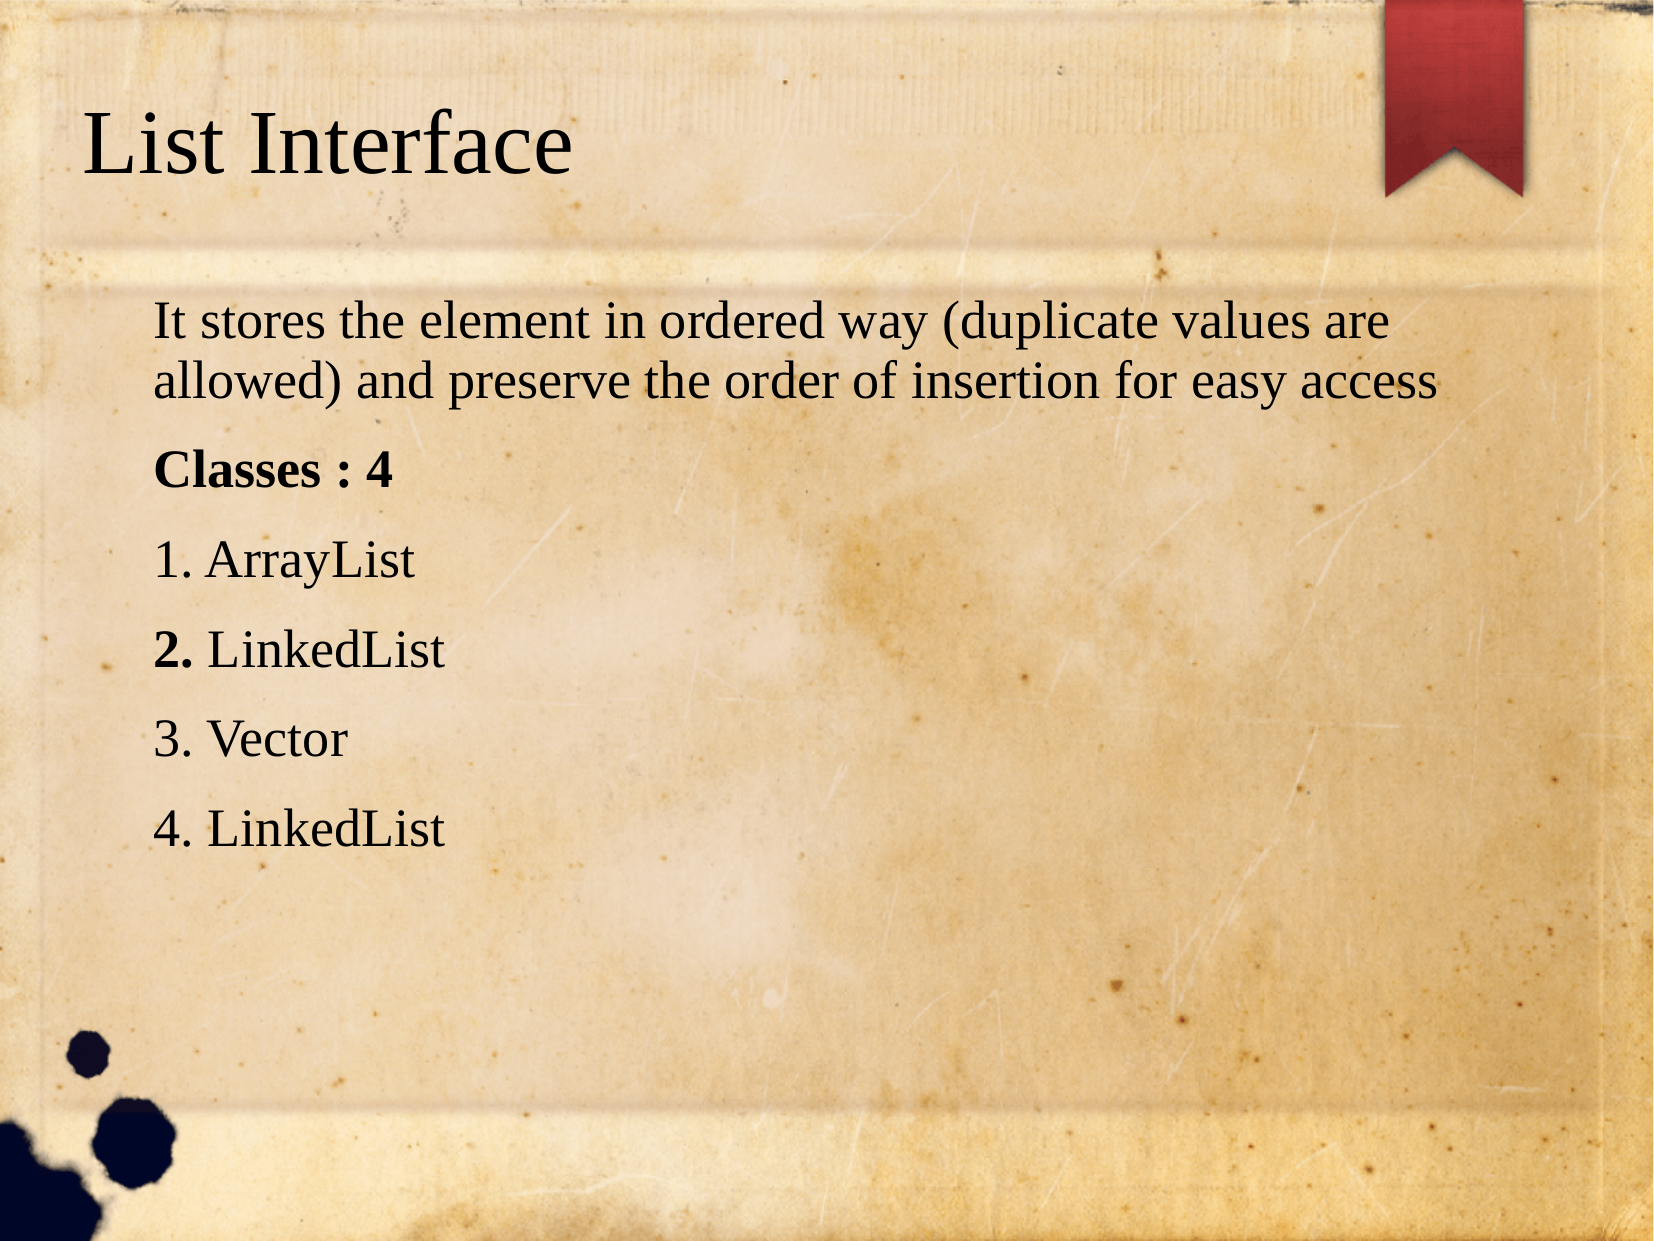

# List Interface
It stores the element in ordered way (duplicate values are allowed) and preserve the order of insertion for easy access
Classes : 4
1. ArrayList
2. LinkedList
3. Vector
4. LinkedList